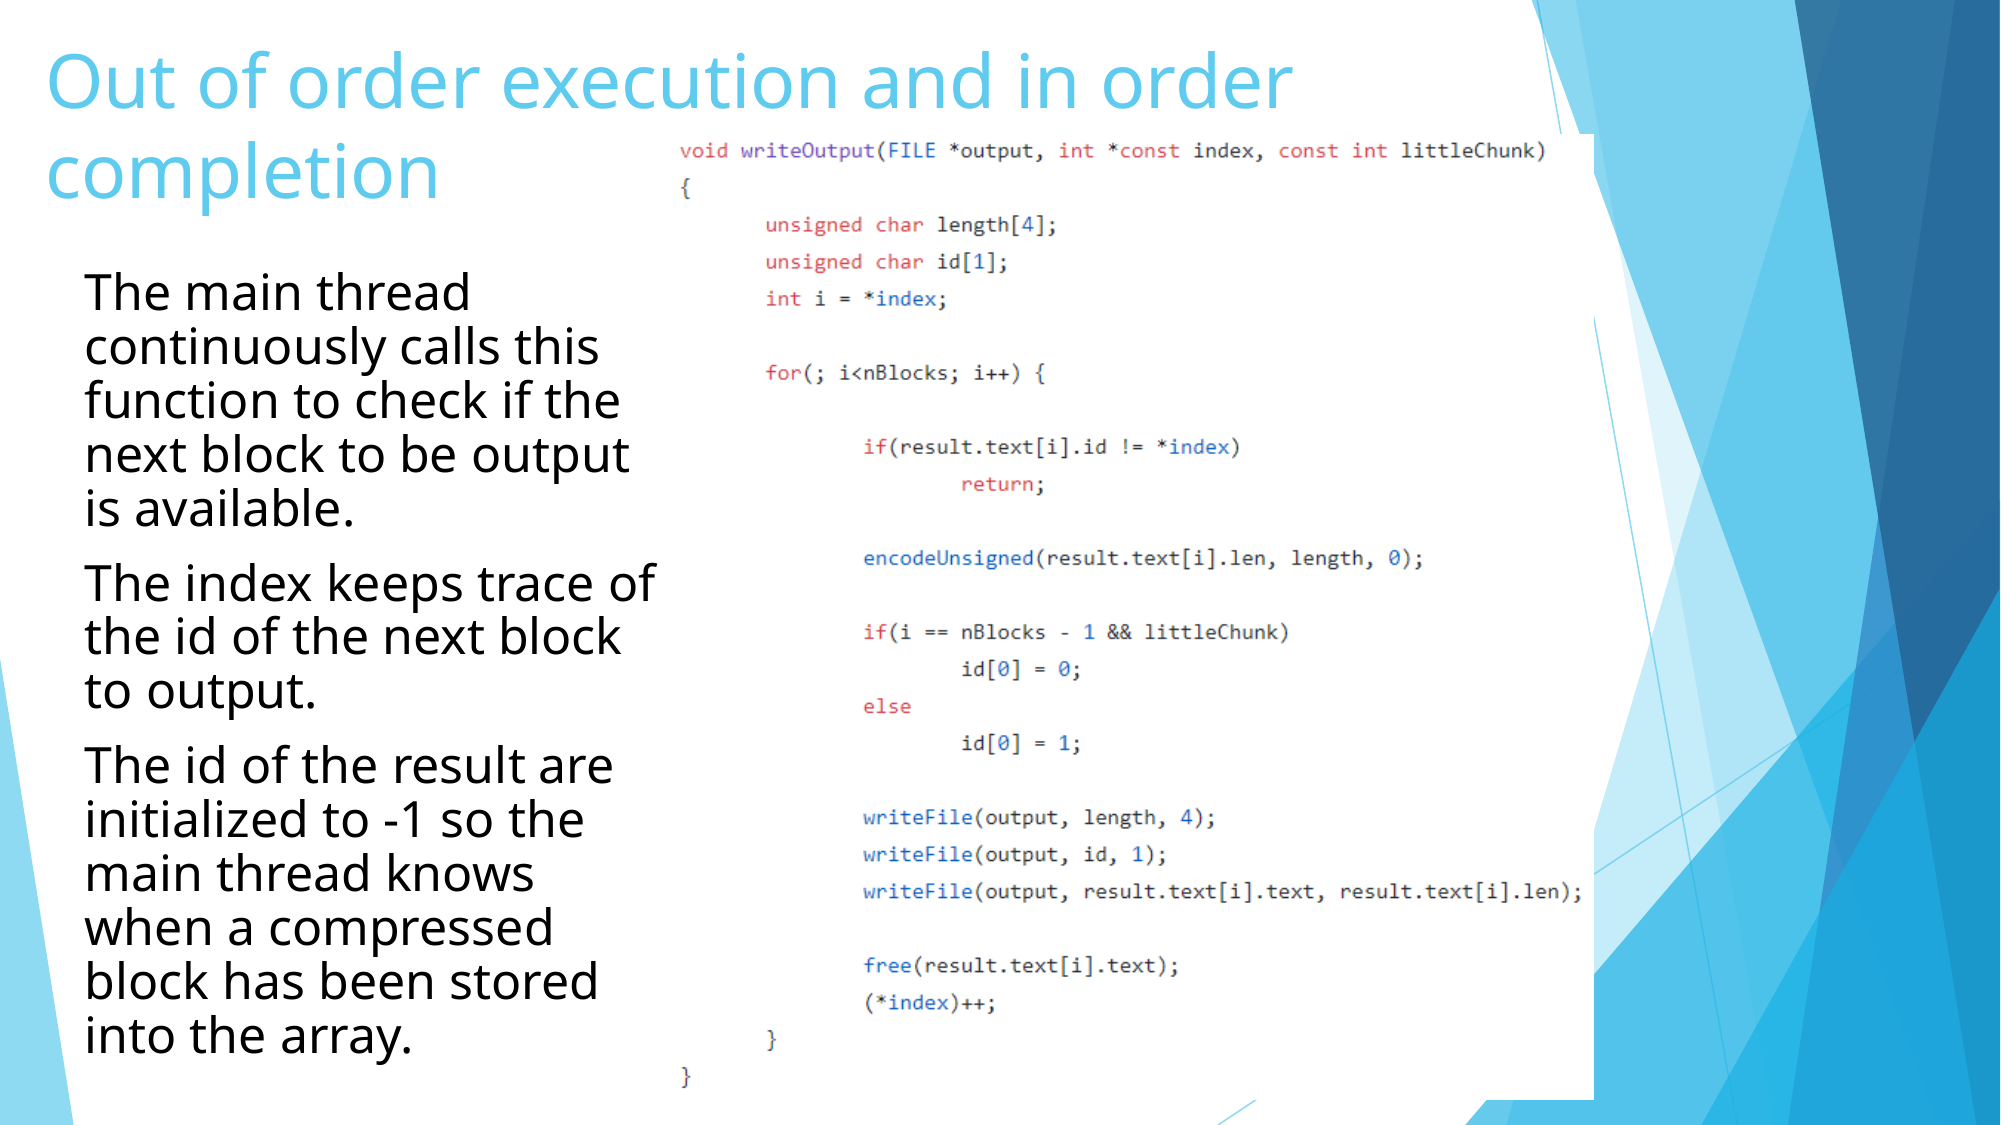

# Out of order execution and in order completion
The main thread continuously calls this function to check if the next block to be output is available.
The index keeps trace of the id of the next block to output.
The id of the result are initialized to -1 so the main thread knows when a compressed block has been stored into the array.